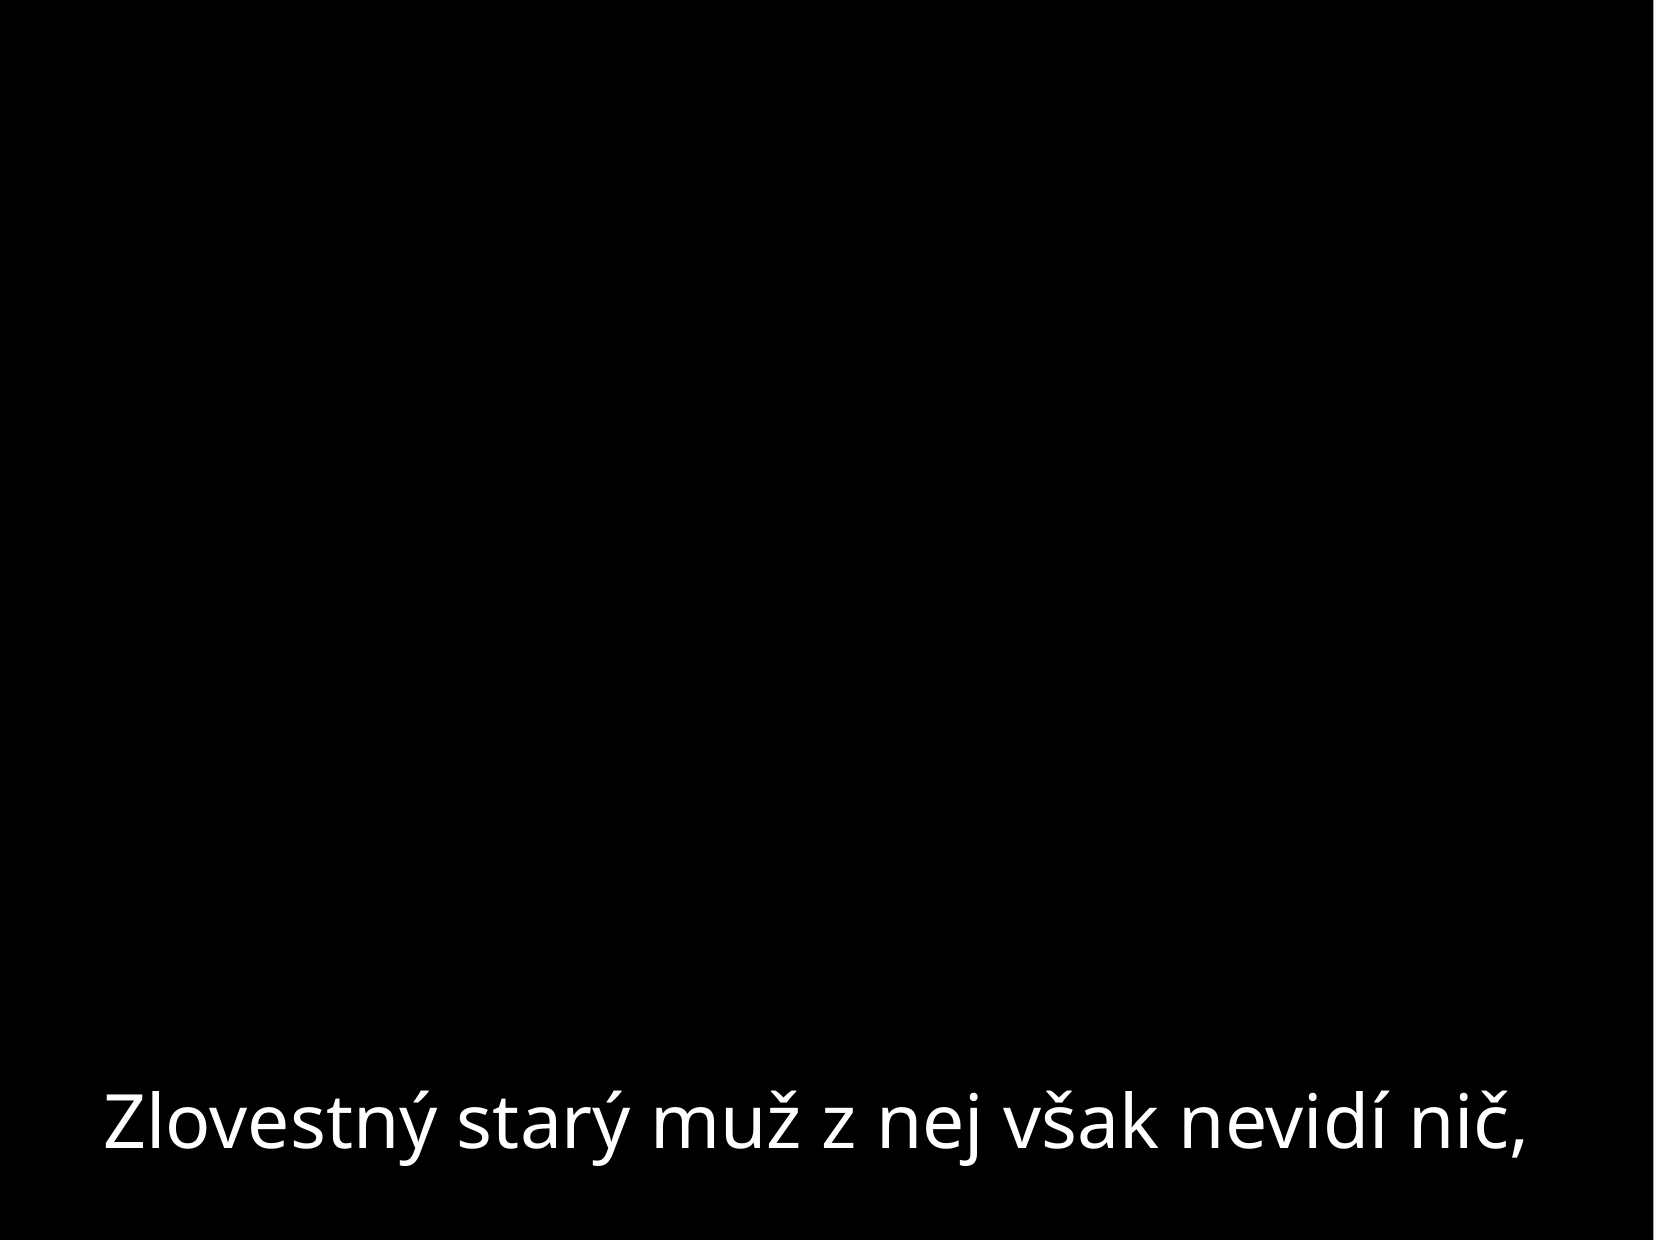

# Zlovestný starý muž z nej však nevidí nič,